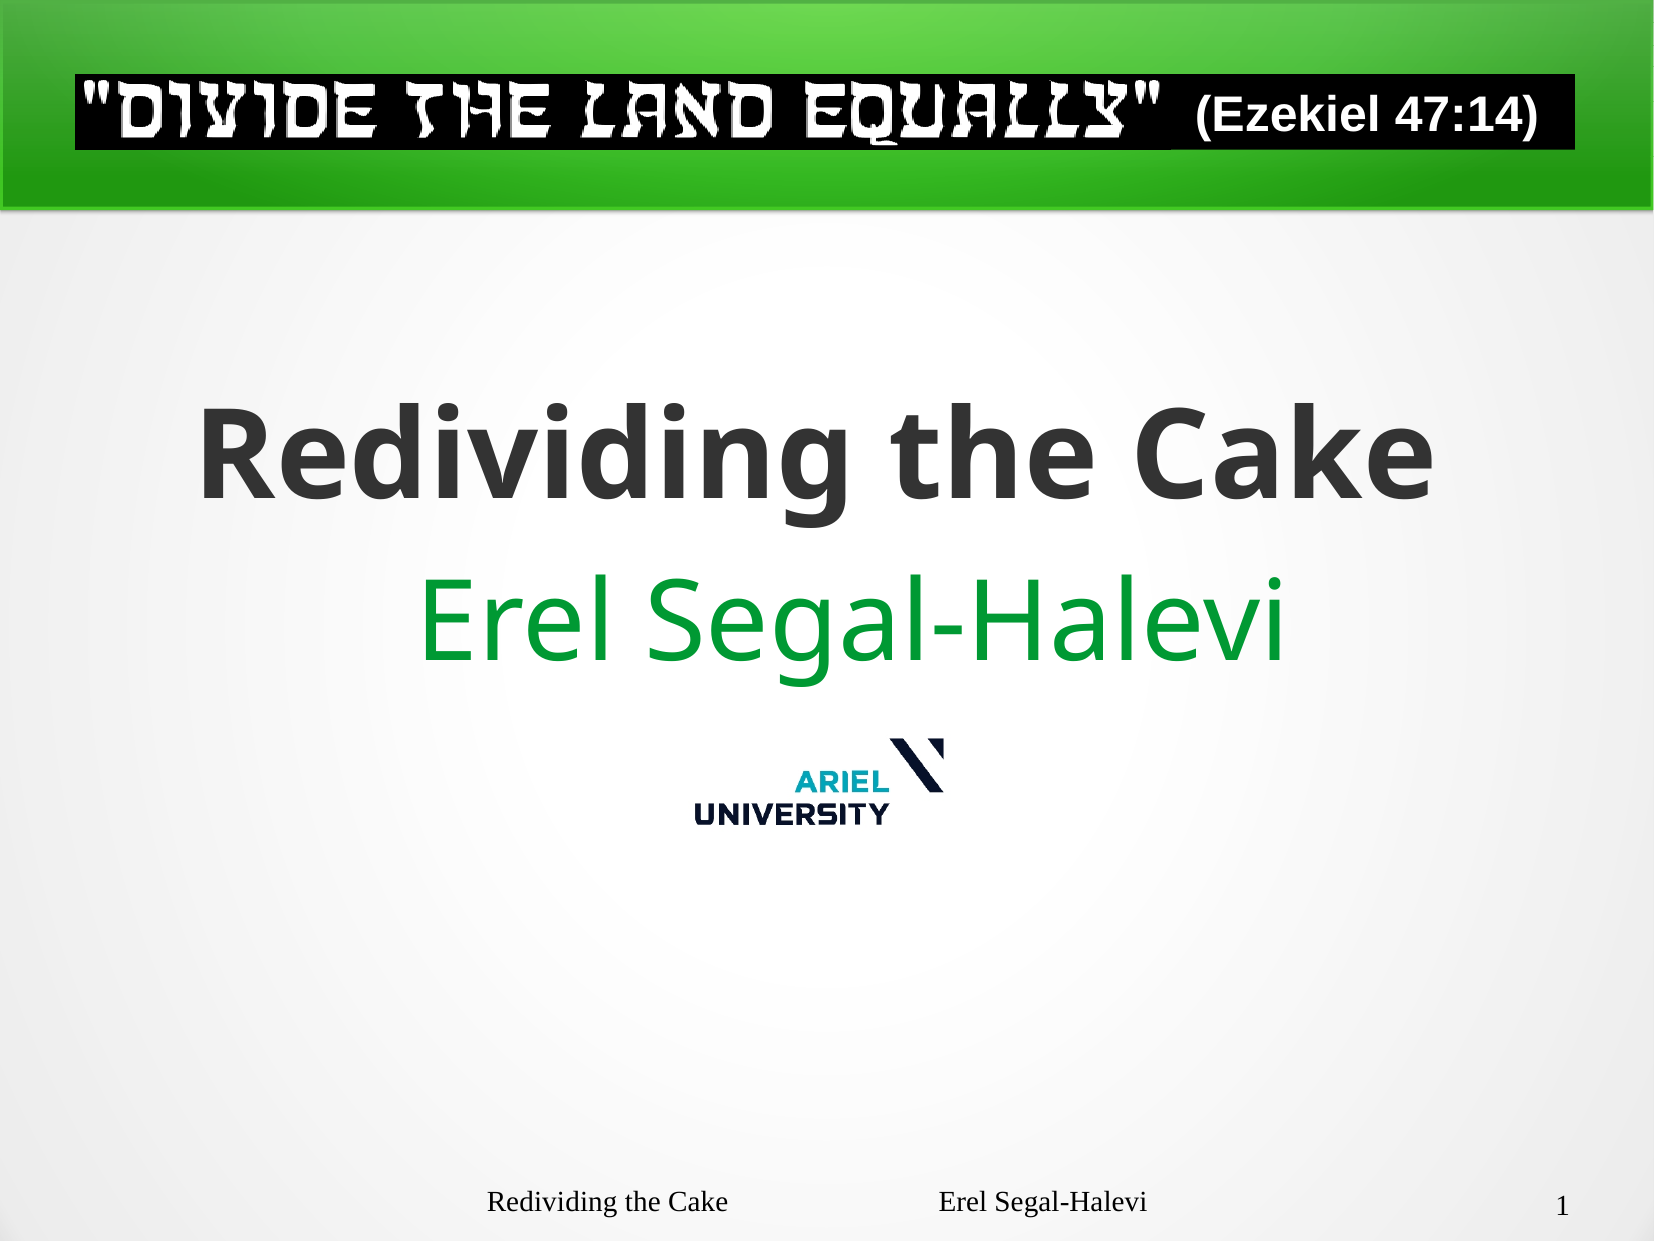

(Ezekiel 47:14)
# Redividing the Cake
Erel Segal-Halevi
Redividing the Cake Erel Segal-Halevi
1